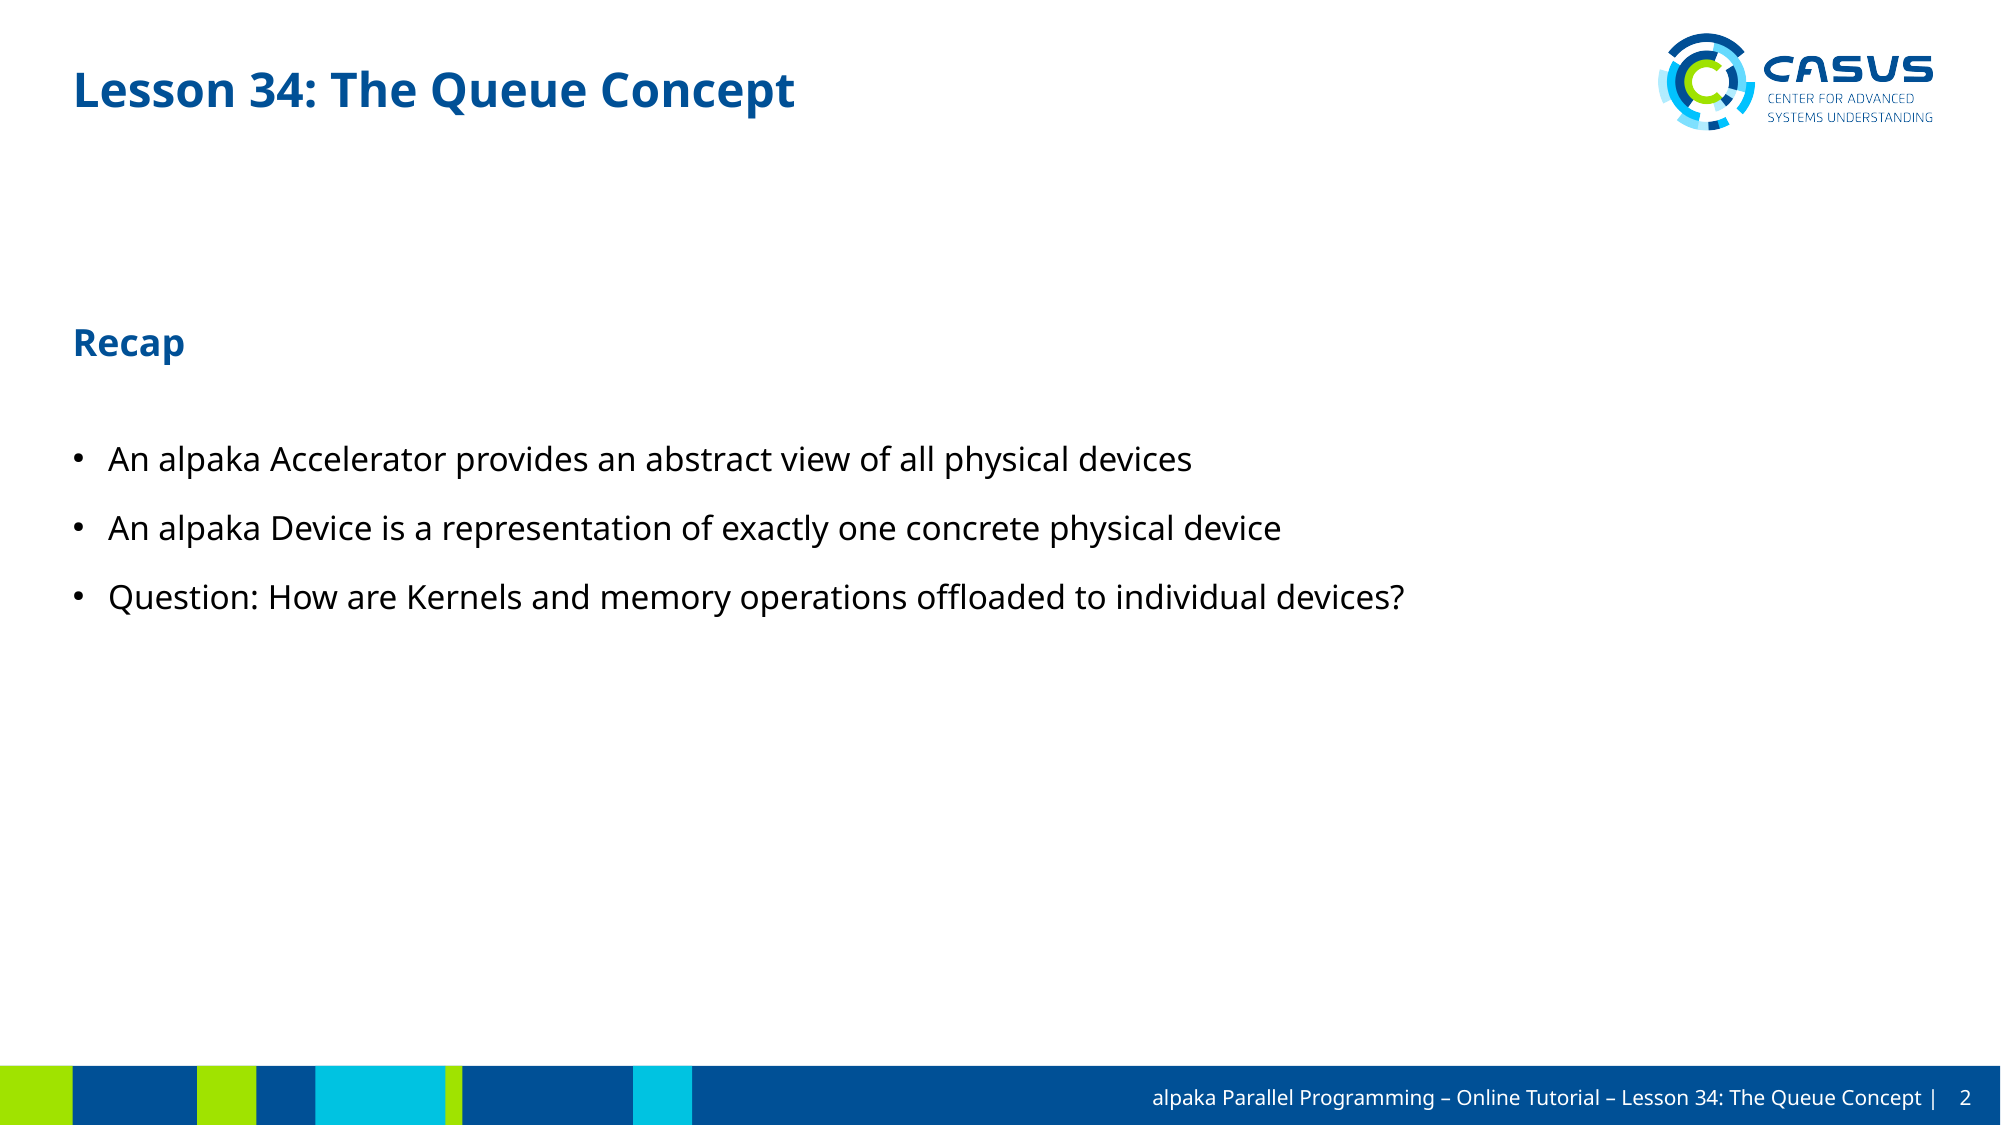

# Lesson 34: The Queue Concept
Recap
An alpaka Accelerator provides an abstract view of all physical devices
An alpaka Device is a representation of exactly one concrete physical device
Question: How are Kernels and memory operations offloaded to individual devices?
alpaka Parallel Programming – Online Tutorial – Lesson 34: The Queue Concept
2